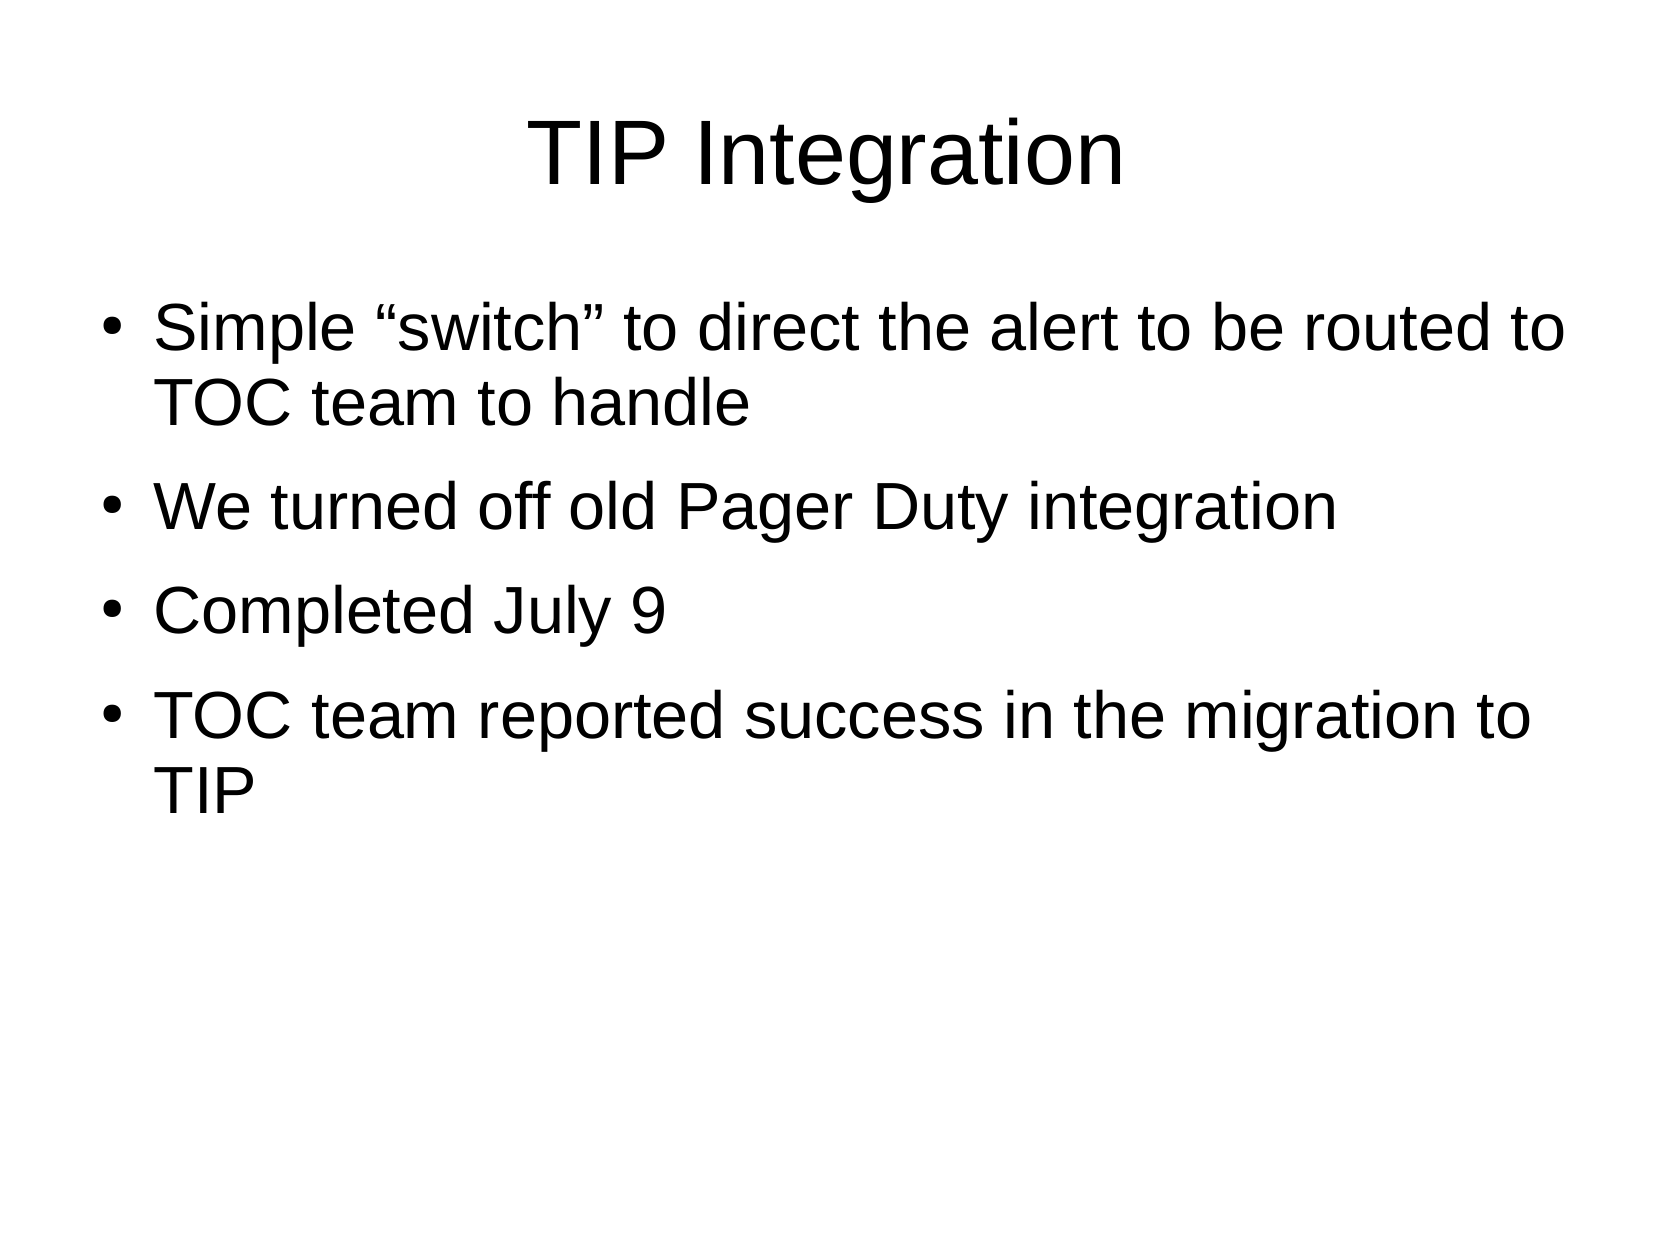

# TIP Integration
Simple “switch” to direct the alert to be routed to TOC team to handle
We turned off old Pager Duty integration
Completed July 9
TOC team reported success in the migration to TIP